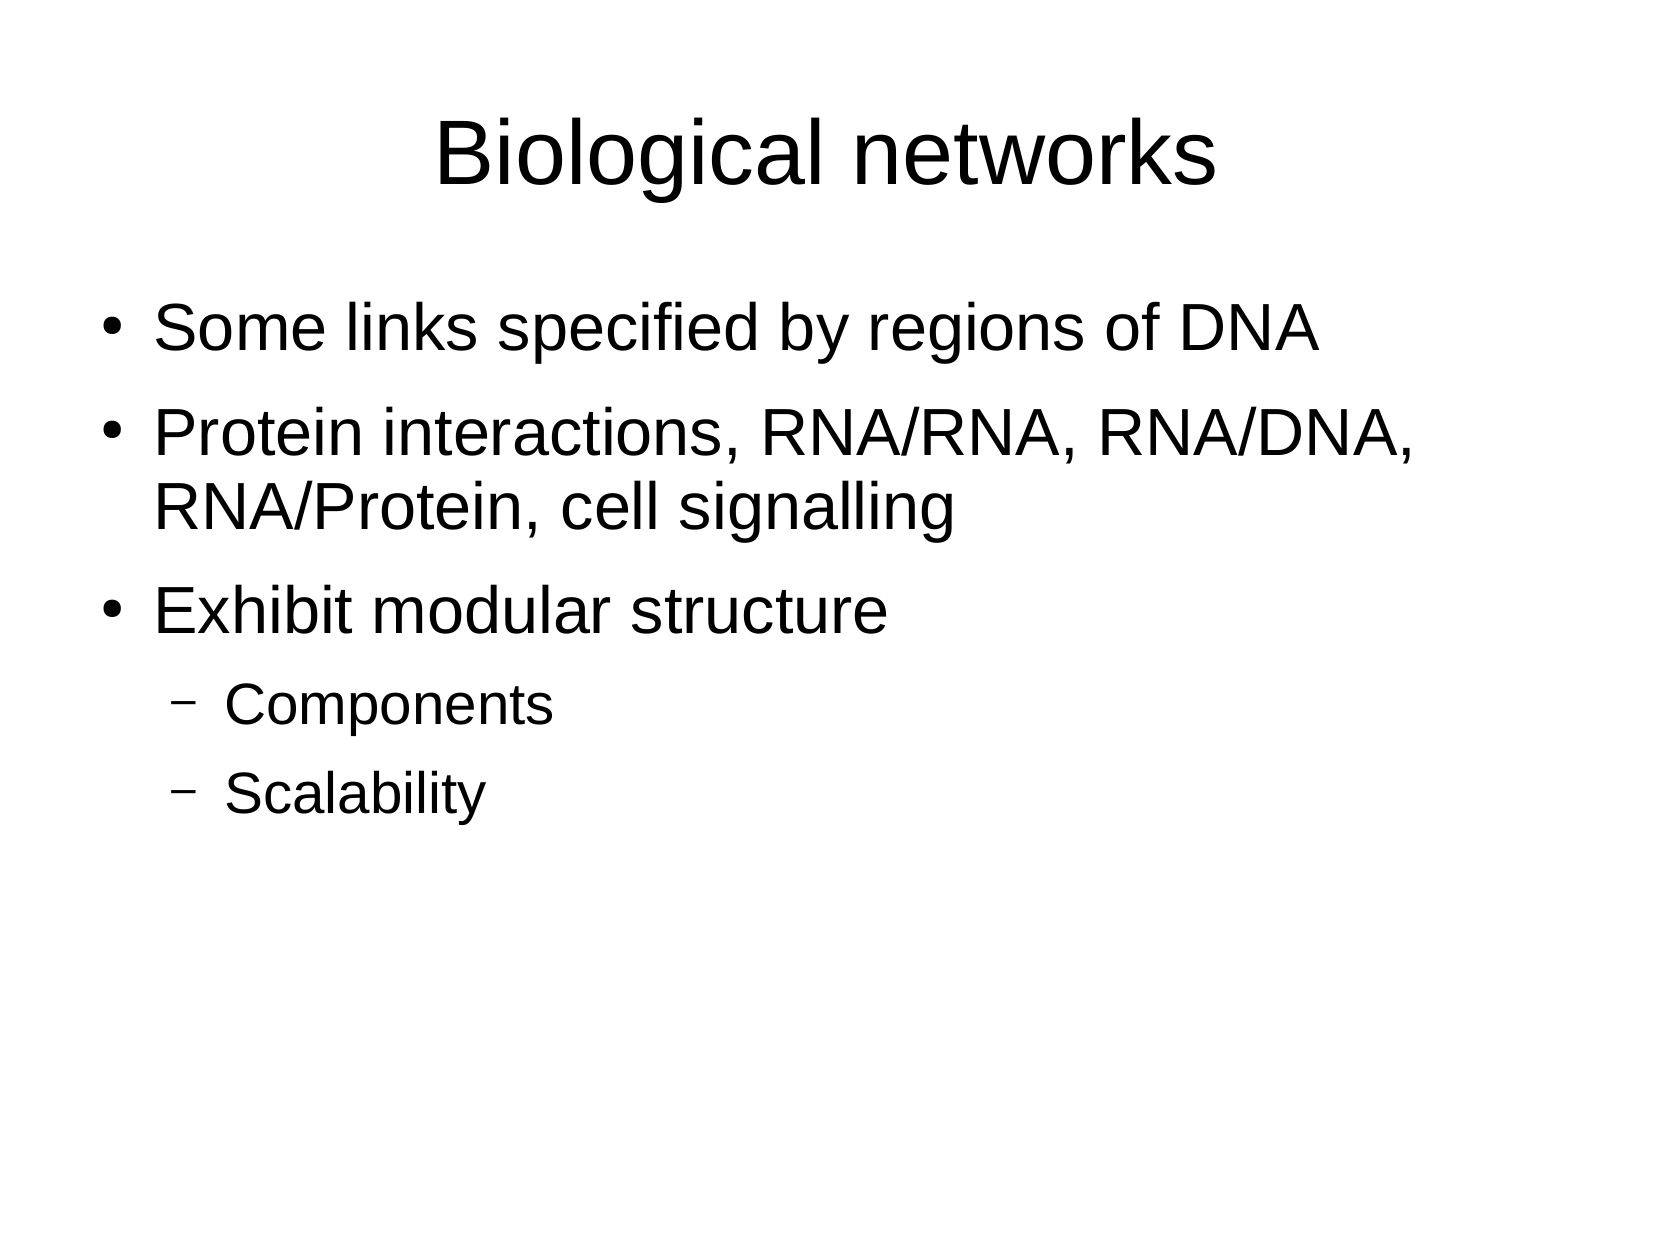

# Biological networks
Some links specified by regions of DNA
Protein interactions, RNA/RNA, RNA/DNA, RNA/Protein, cell signalling
Exhibit modular structure
Components
Scalability